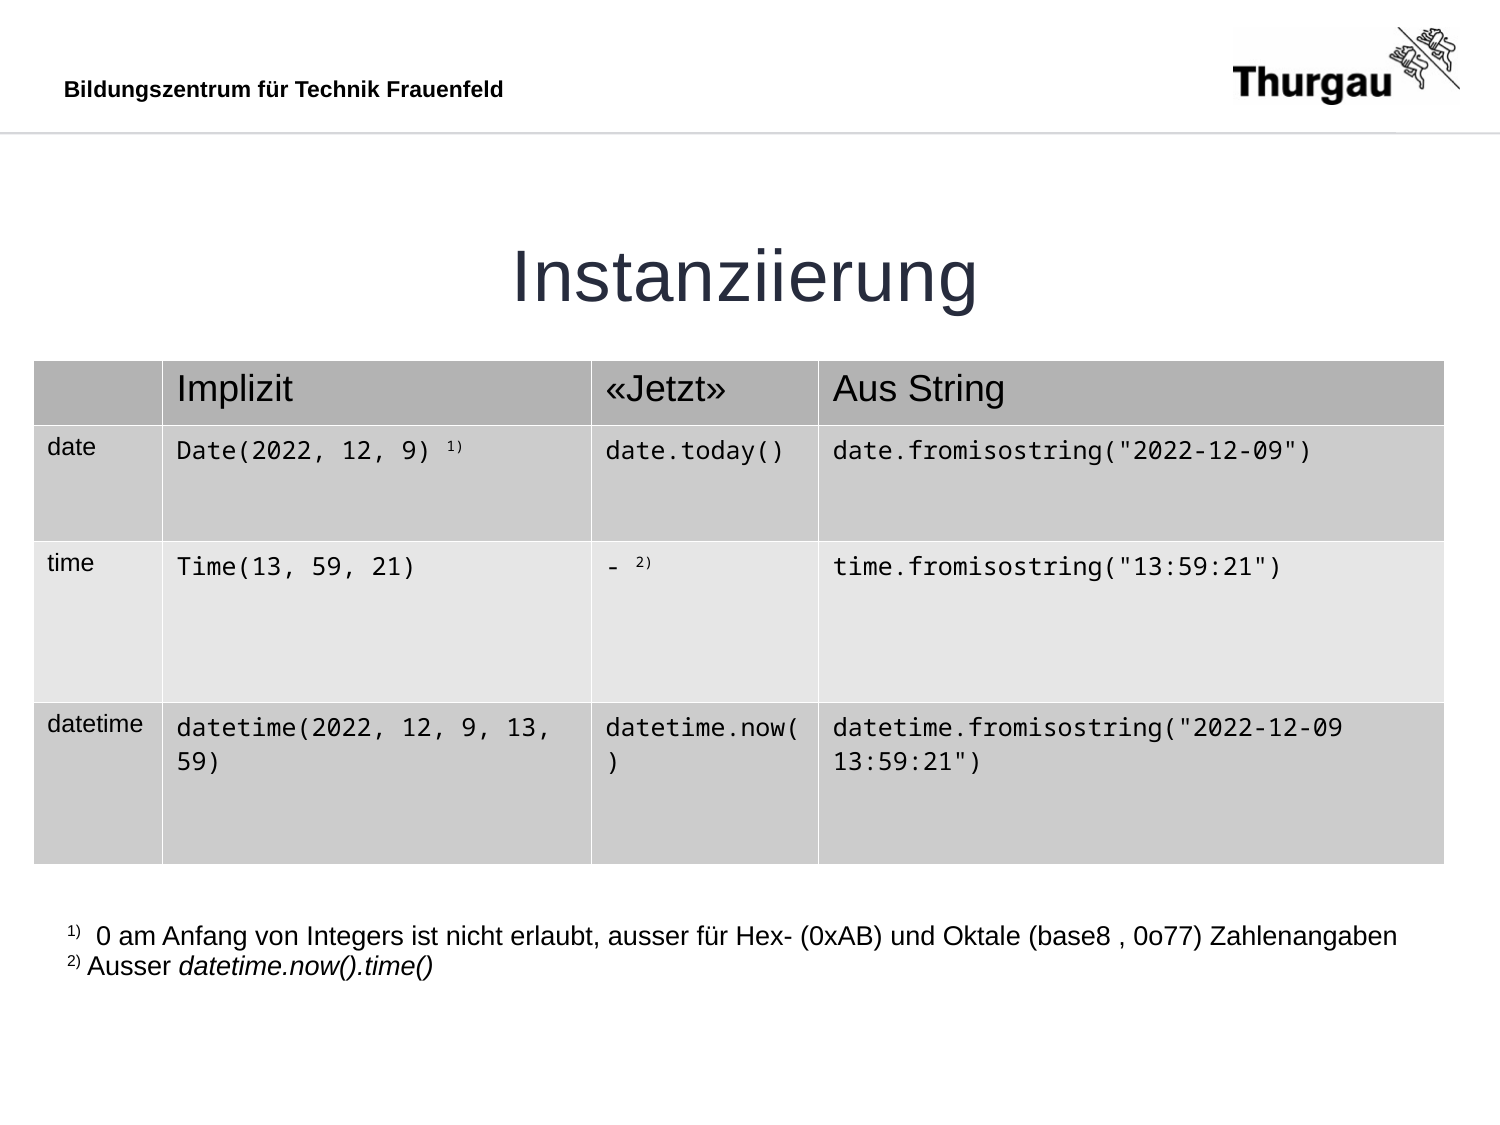

Bildungszentrum für Technik Frauenfeld
Instanziierung
| | Implizit | «Jetzt» | Aus String |
| --- | --- | --- | --- |
| date | Date(2022, 12, 9) 1) | date.today() | date.fromisostring("2022-12-09") |
| time | Time(13, 59, 21) | - 2) | time.fromisostring("13:59:21") |
| datetime | datetime(2022, 12, 9, 13, 59) | datetime.now() | datetime.fromisostring("2022-12-09 13:59:21") |
1) 0 am Anfang von Integers ist nicht erlaubt, ausser für Hex- (0xAB) und Oktale (base8 , 0o77) Zahlenangaben
2) Ausser datetime.now().time()